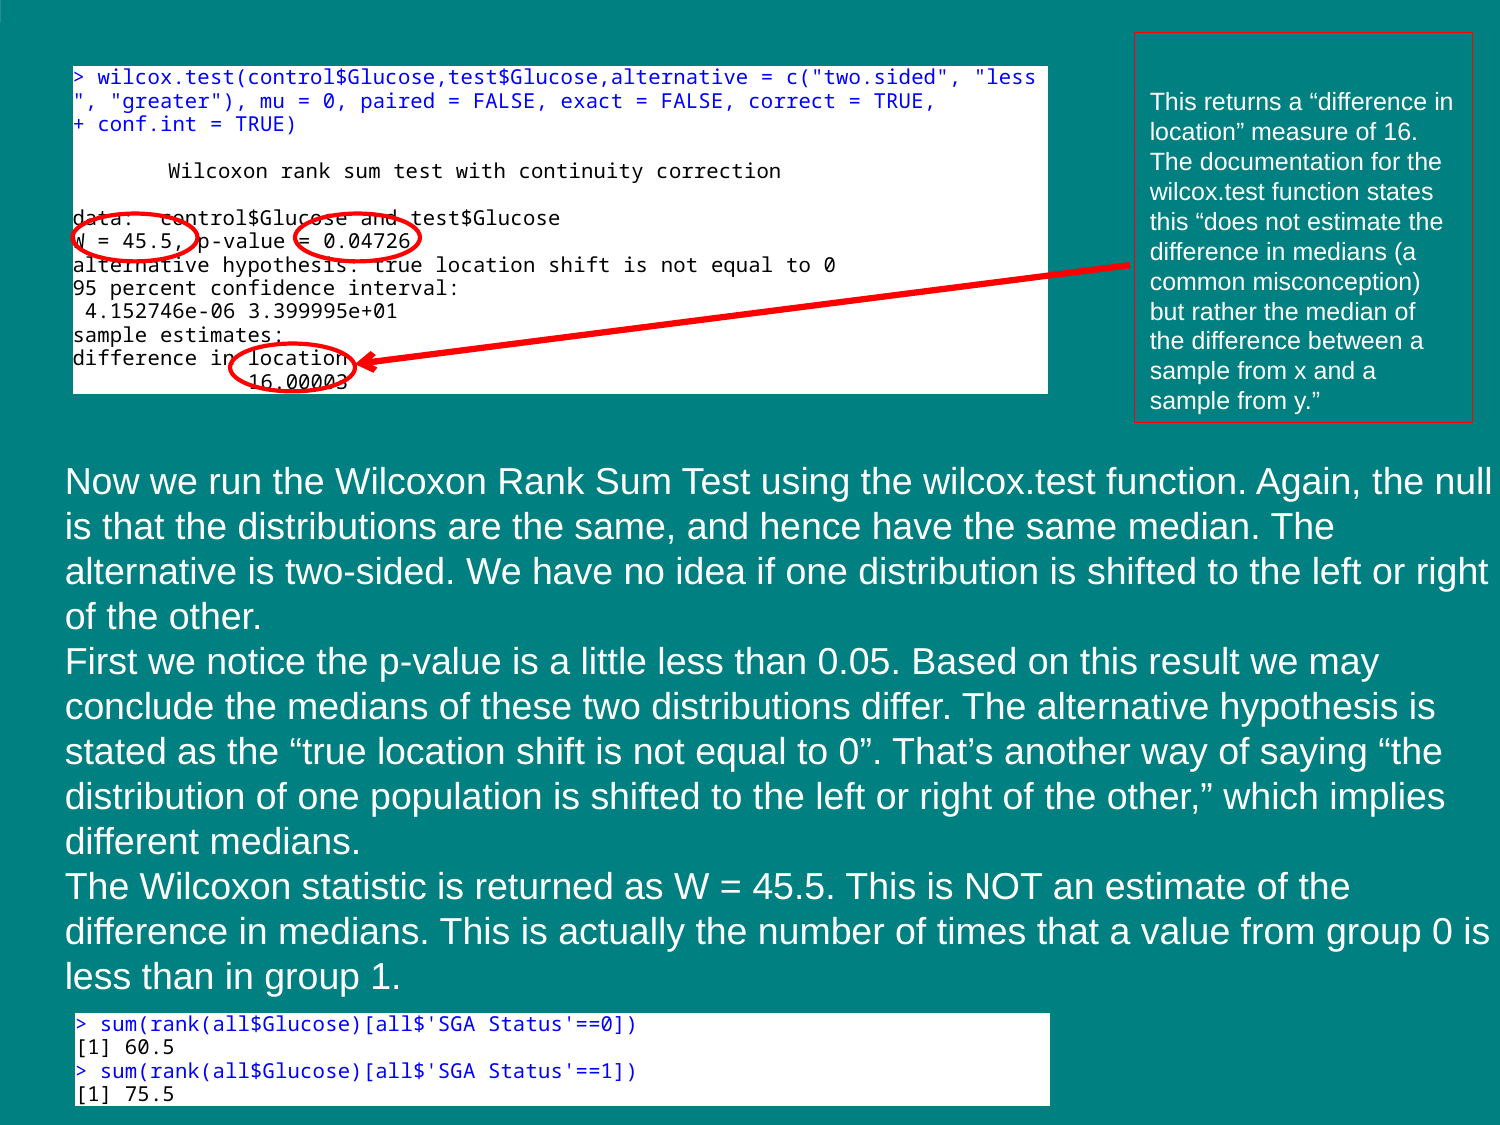

This returns a “difference in location” measure of 16. The documentation for the wilcox.test function states this “does not estimate the difference in medians (a common misconception) but rather the median of the difference between a sample from x and a sample from y.”
Now we run the Wilcoxon Rank Sum Test using the wilcox.test function. Again, the null is that the distributions are the same, and hence have the same median. The alternative is two-sided. We have no idea if one distribution is shifted to the left or right of the other.
First we notice the p-value is a little less than 0.05. Based on this result we may conclude the medians of these two distributions differ. The alternative hypothesis is stated as the “true location shift is not equal to 0”. That’s another way of saying “the distribution of one population is shifted to the left or right of the other,” which implies different medians.
The Wilcoxon statistic is returned as W = 45.5. This is NOT an estimate of the difference in medians. This is actually the number of times that a value from group 0 is less than in group 1.